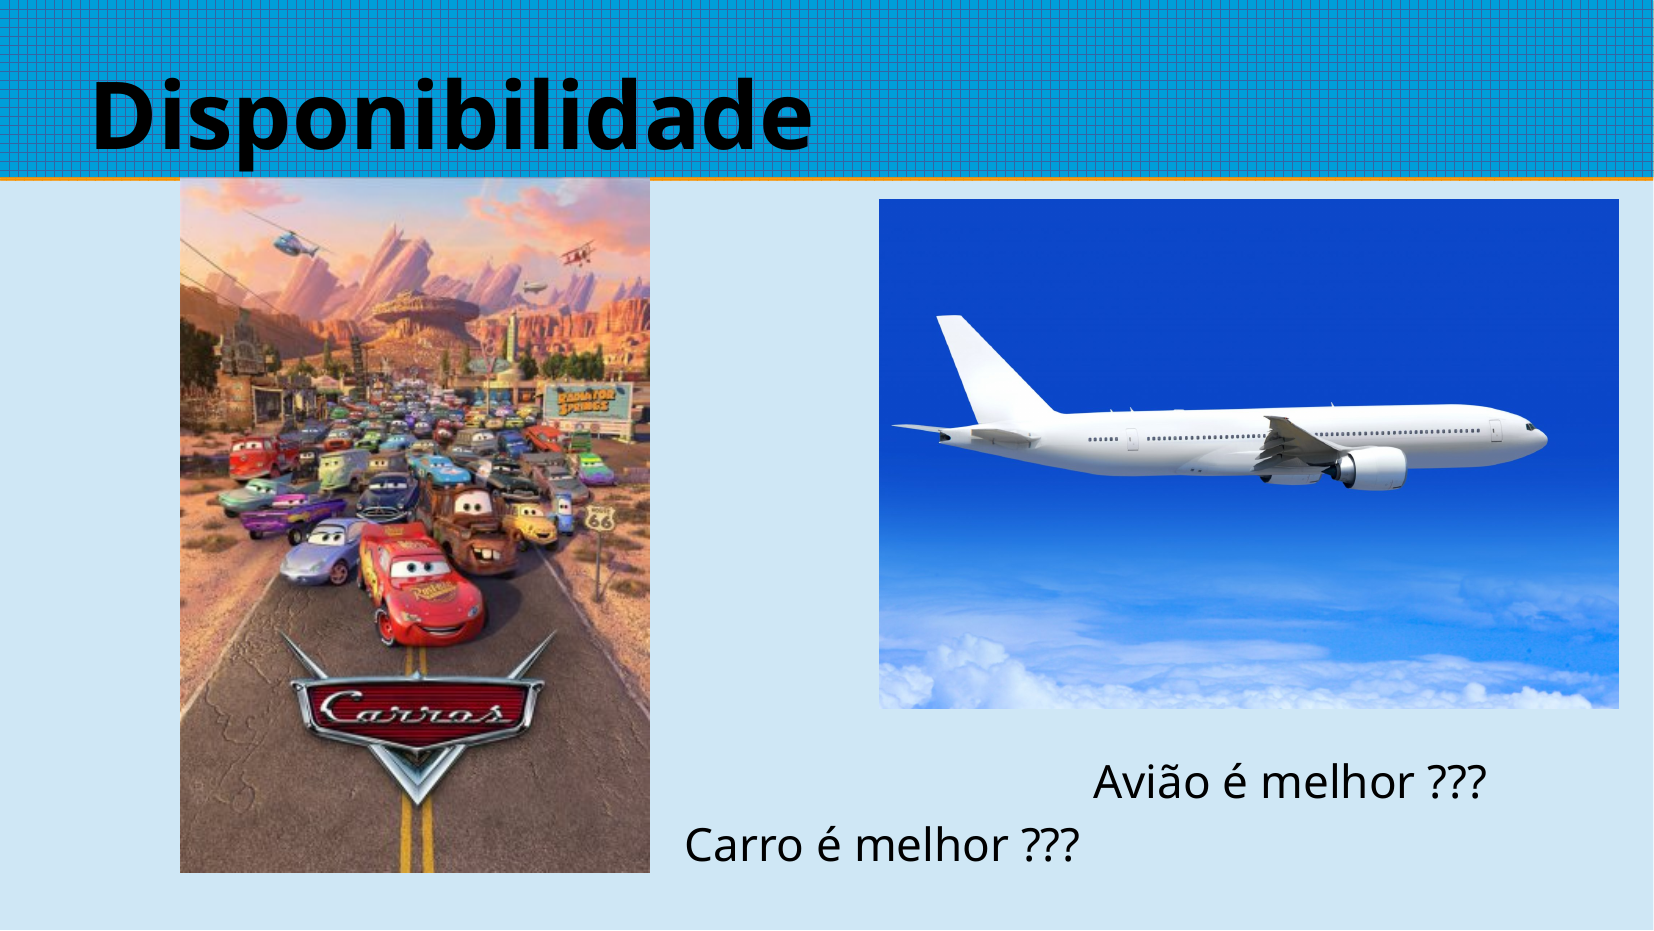

# Disponibilidade
 Avião é melhor ???
Carro é melhor ???